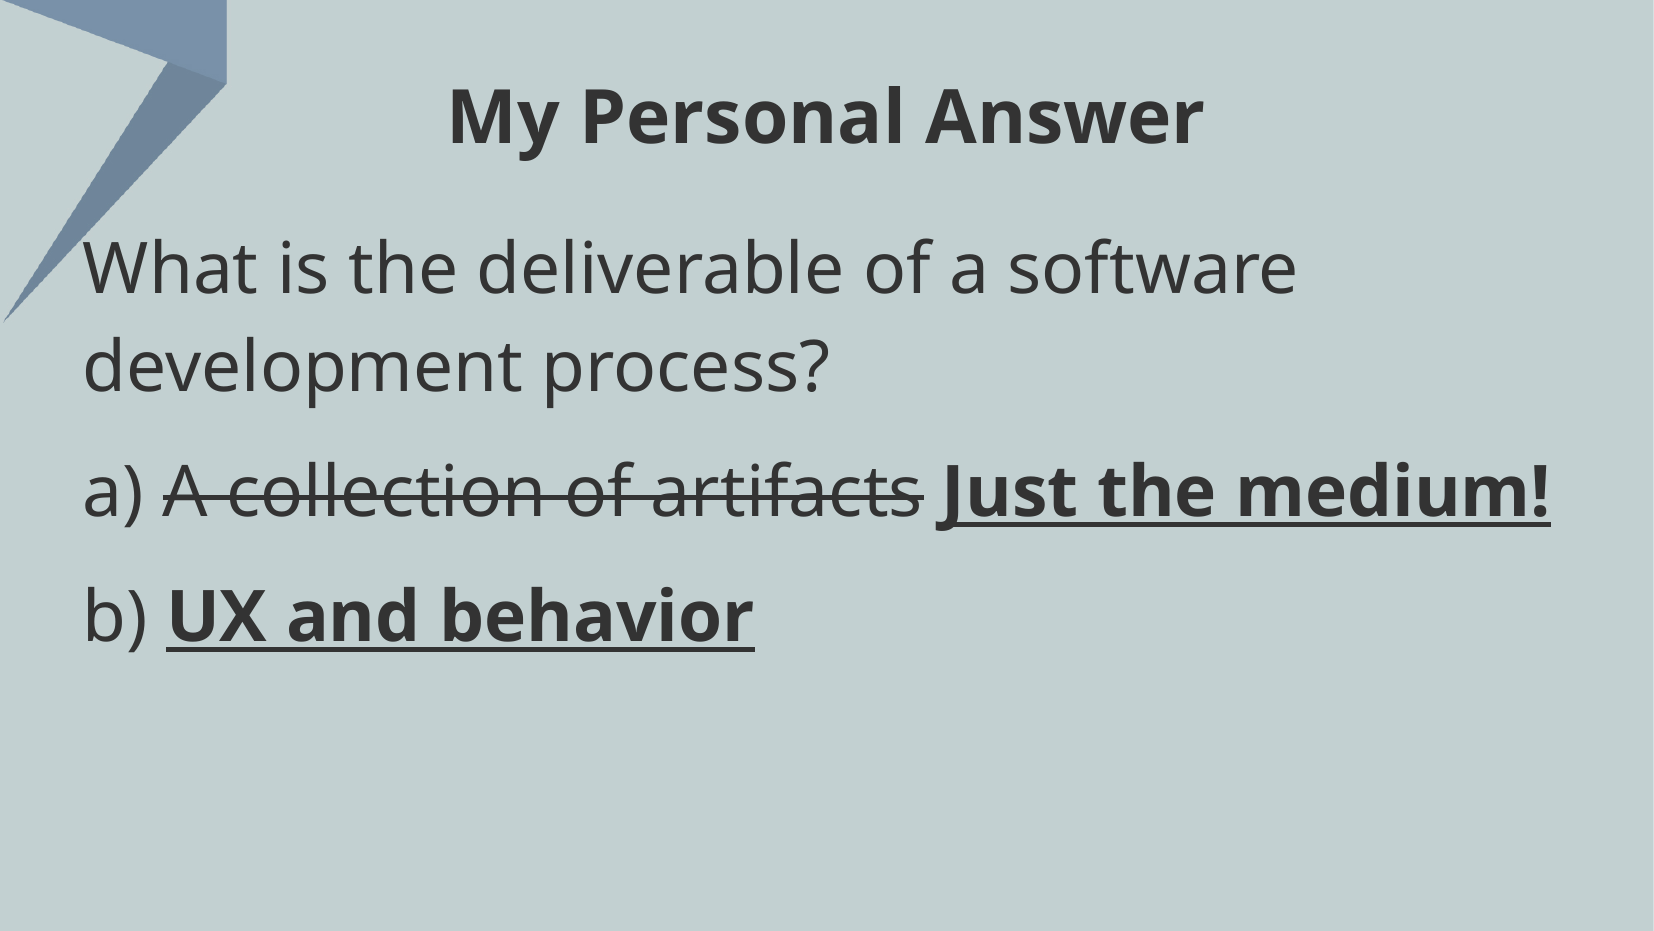

# My Personal Answer
What is the deliverable of a software development process?
a) A collection of artifacts Just the medium!
b) UX and behavior